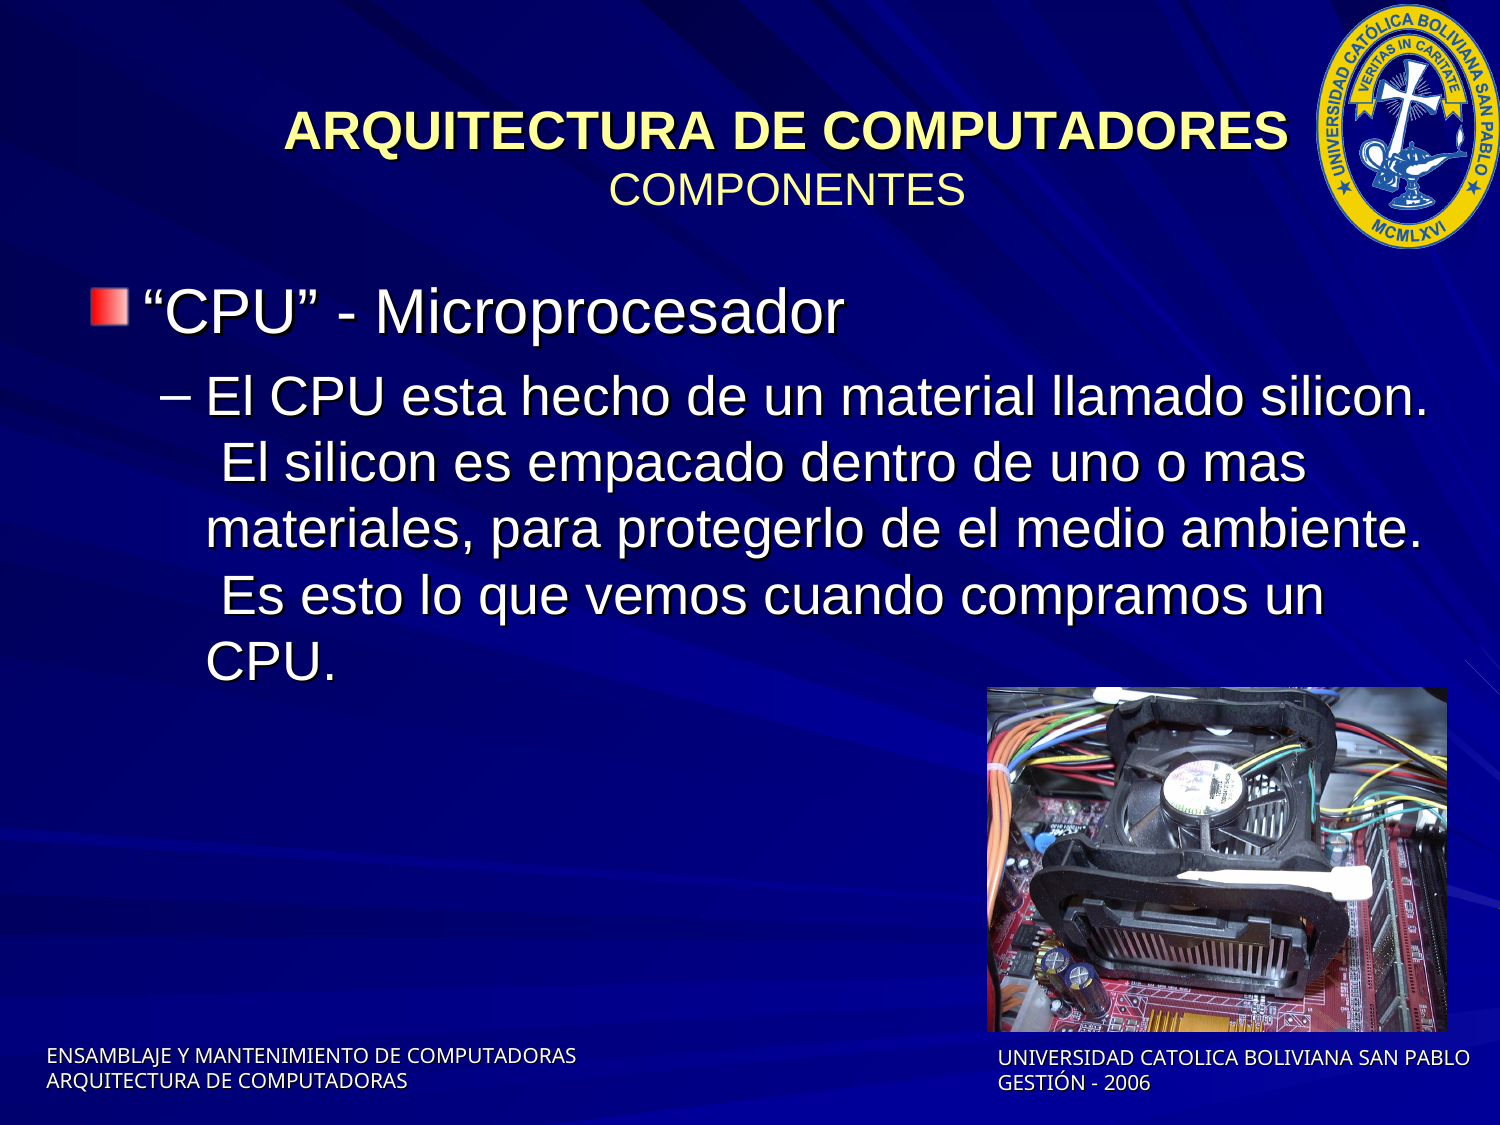

ARQUITECTURA DE COMPUTADORES
COMPONENTES
# “CPU” - Microprocesador
El CPU esta hecho de un material llamado silicon. El silicon es empacado dentro de uno o mas materiales, para protegerlo de el medio ambiente. Es esto lo que vemos cuando compramos un CPU.